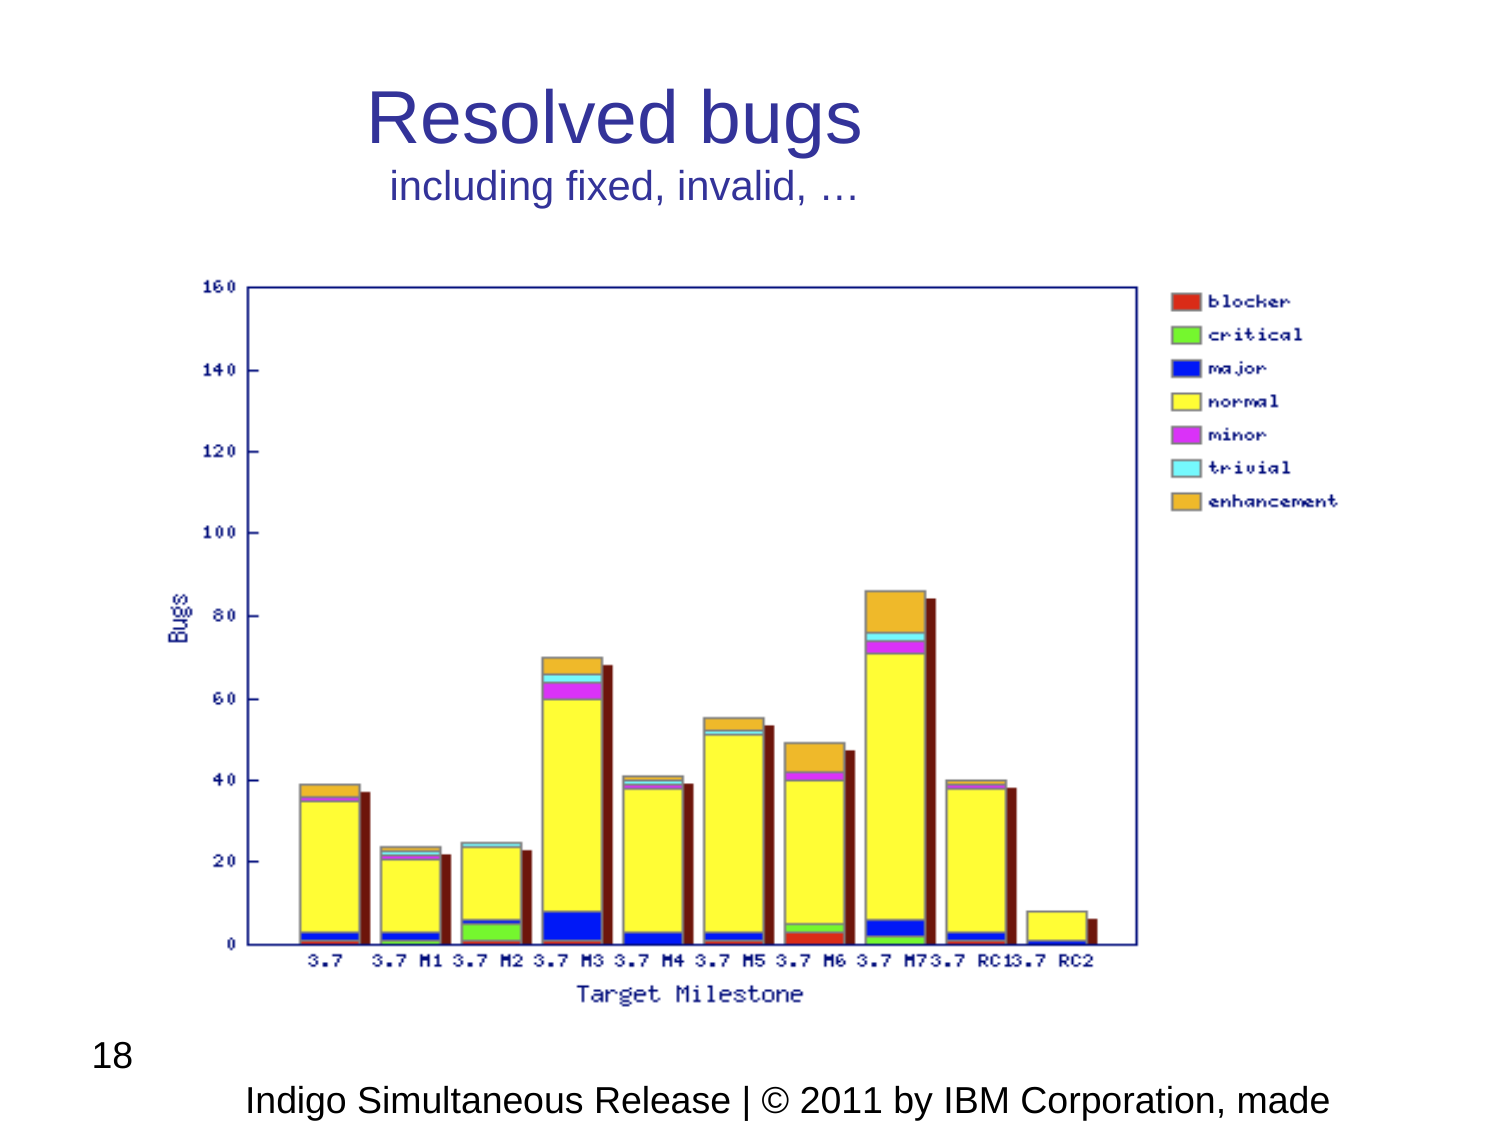

# Resolved bugs including fixed, invalid, …
18